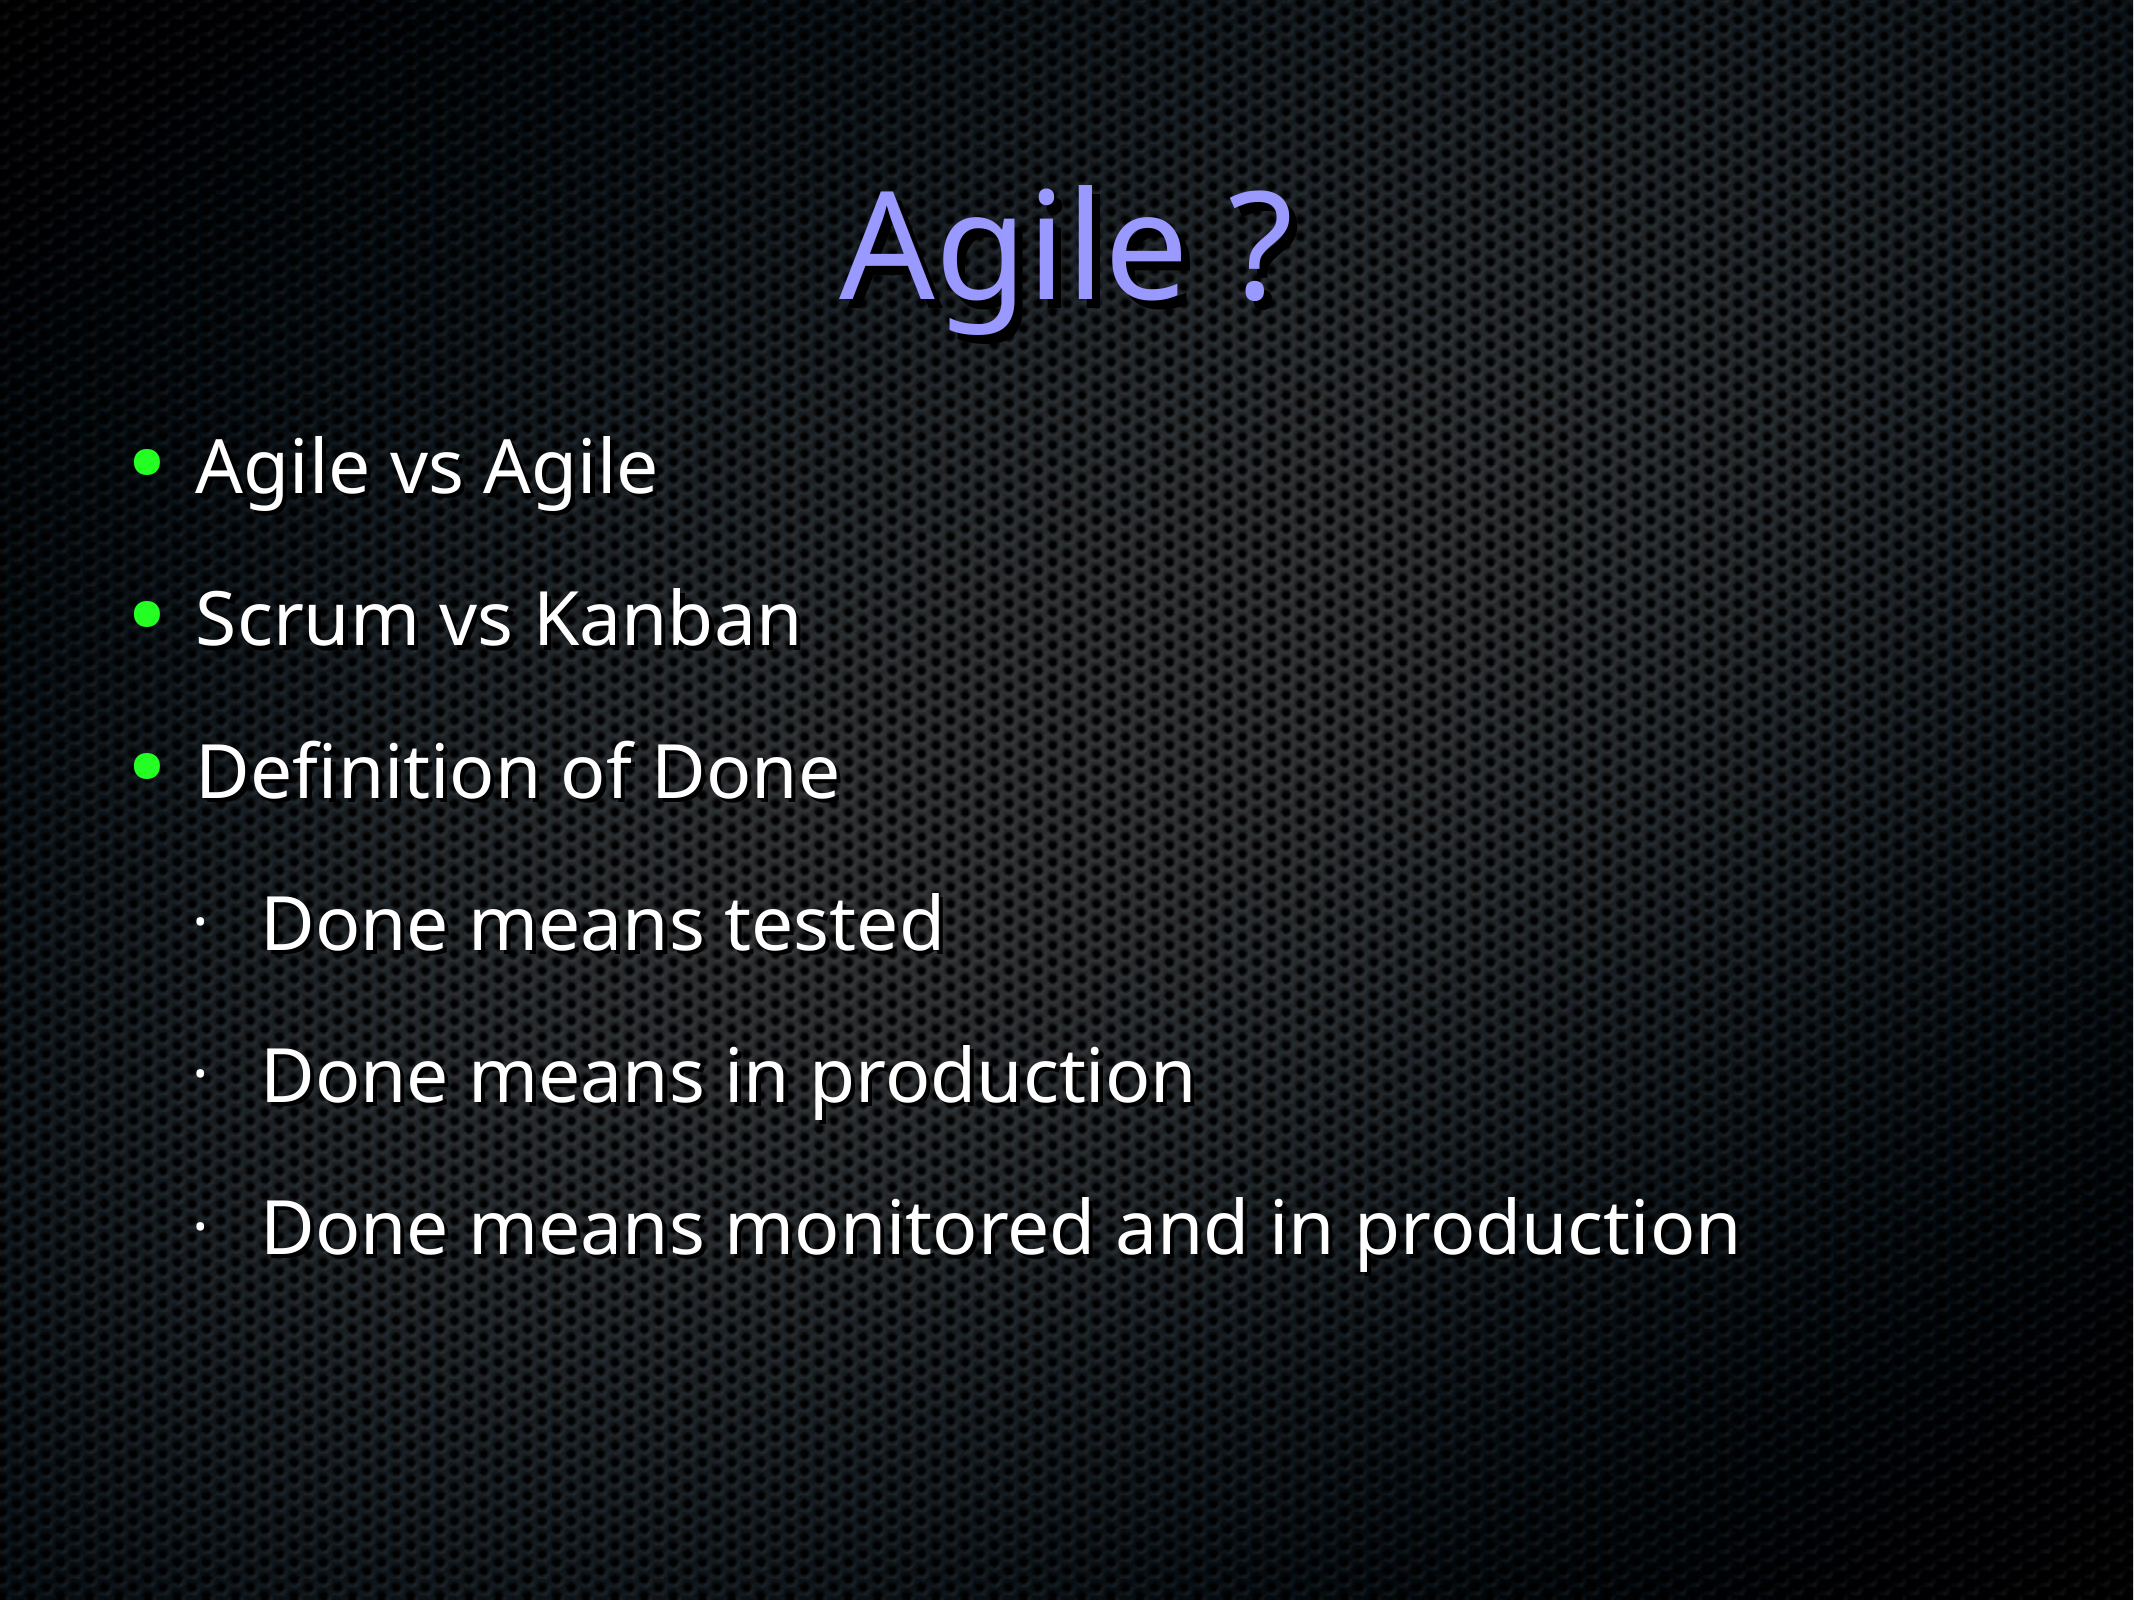

# Agile ?
Agile vs Agile
Scrum vs Kanban
Definition of Done
Done means tested
Done means in production
Done means monitored and in production